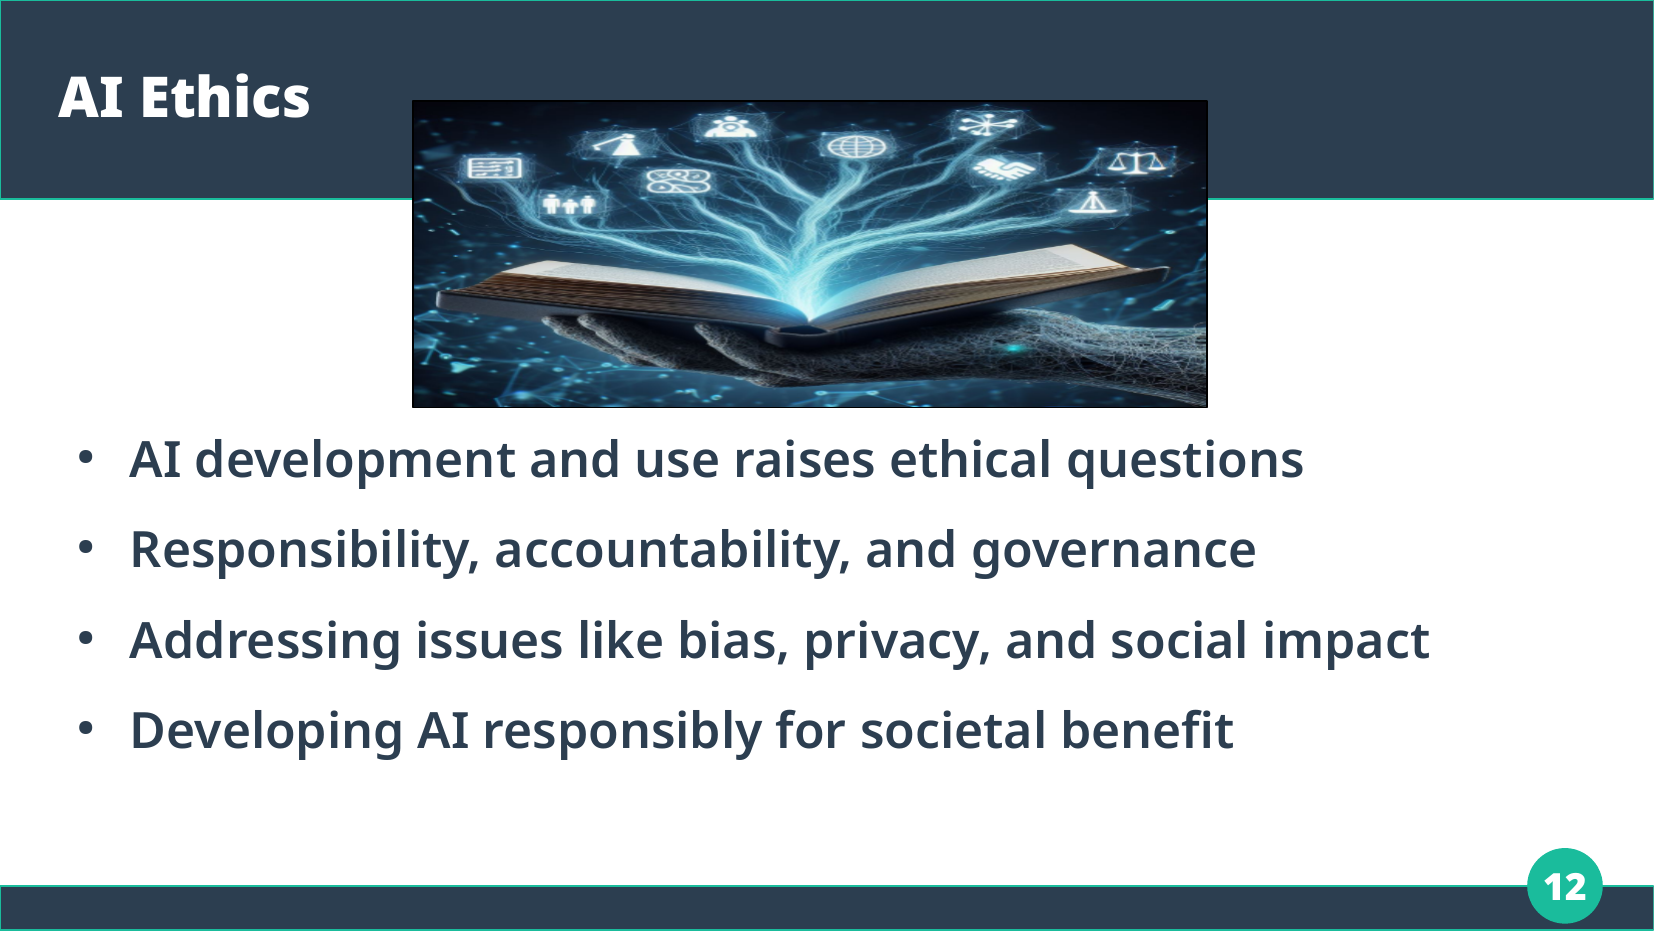

# AI Ethics
AI development and use raises ethical questions
Responsibility, accountability, and governance
Addressing issues like bias, privacy, and social impact
Developing AI responsibly for societal benefit
12